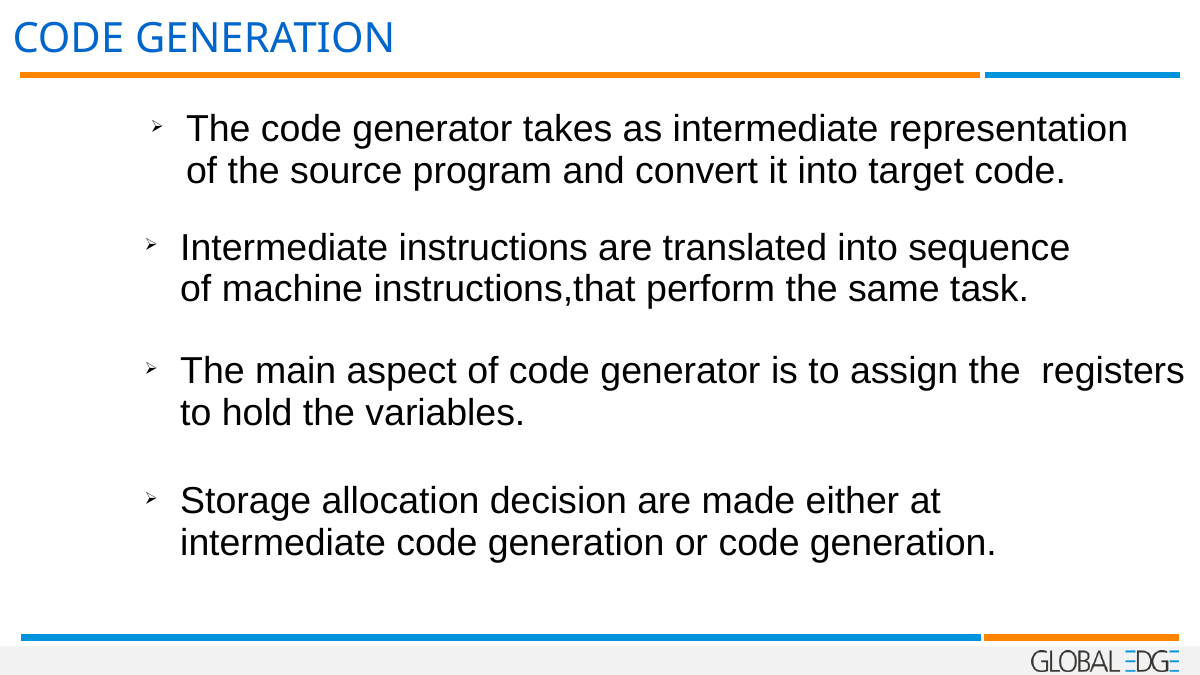

# CODE GENERATION
The code generator takes as intermediate representation of the source program and convert it into target code.
Intermediate instructions are translated into sequence of machine instructions,that perform the same task.
The main aspect of code generator is to assign the registers to hold the variables.
Storage allocation decision are made either at intermediate code generation or code generation.